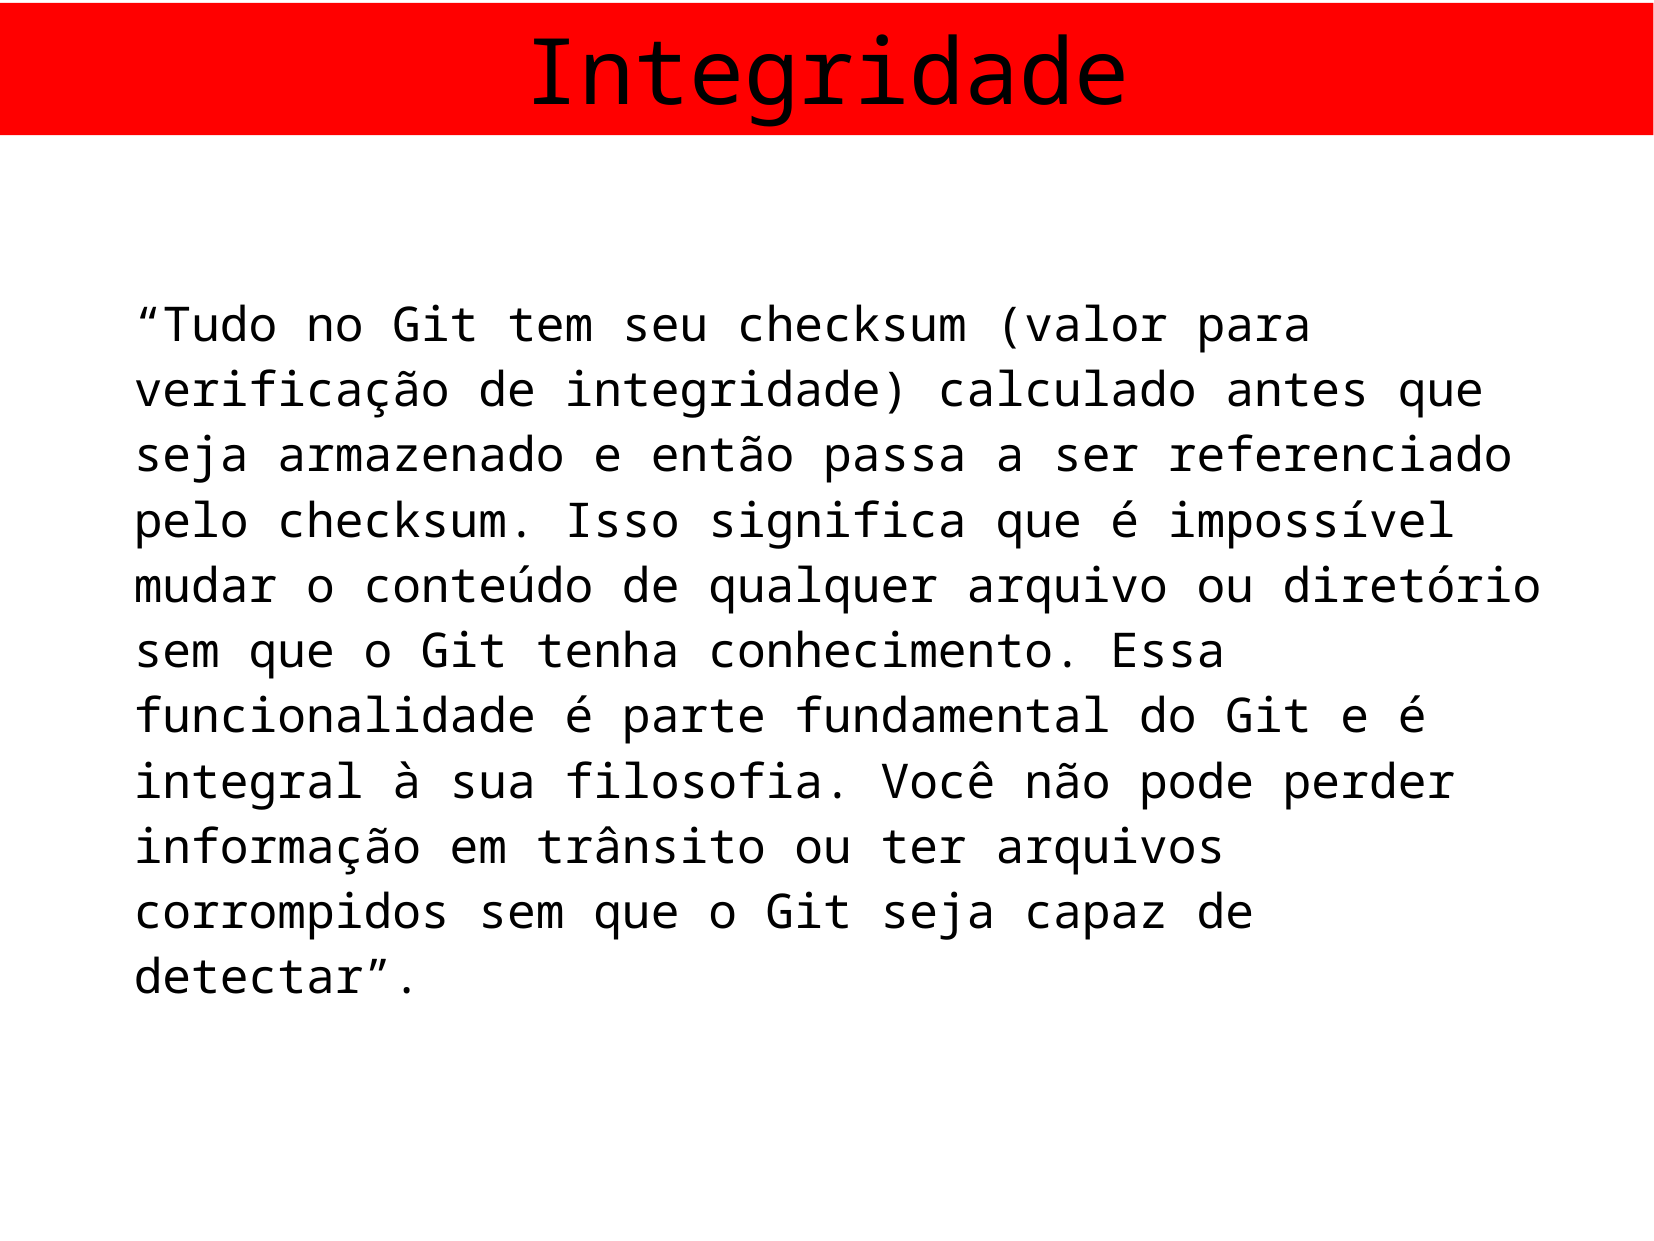

# Integridade
“Tudo no Git tem seu checksum (valor para verificação de integridade) calculado antes que seja armazenado e então passa a ser referenciado pelo checksum. Isso significa que é impossível mudar o conteúdo de qualquer arquivo ou diretório sem que o Git tenha conhecimento. Essa funcionalidade é parte fundamental do Git e é integral à sua filosofia. Você não pode perder informação em trânsito ou ter arquivos corrompidos sem que o Git seja capaz de detectar”.